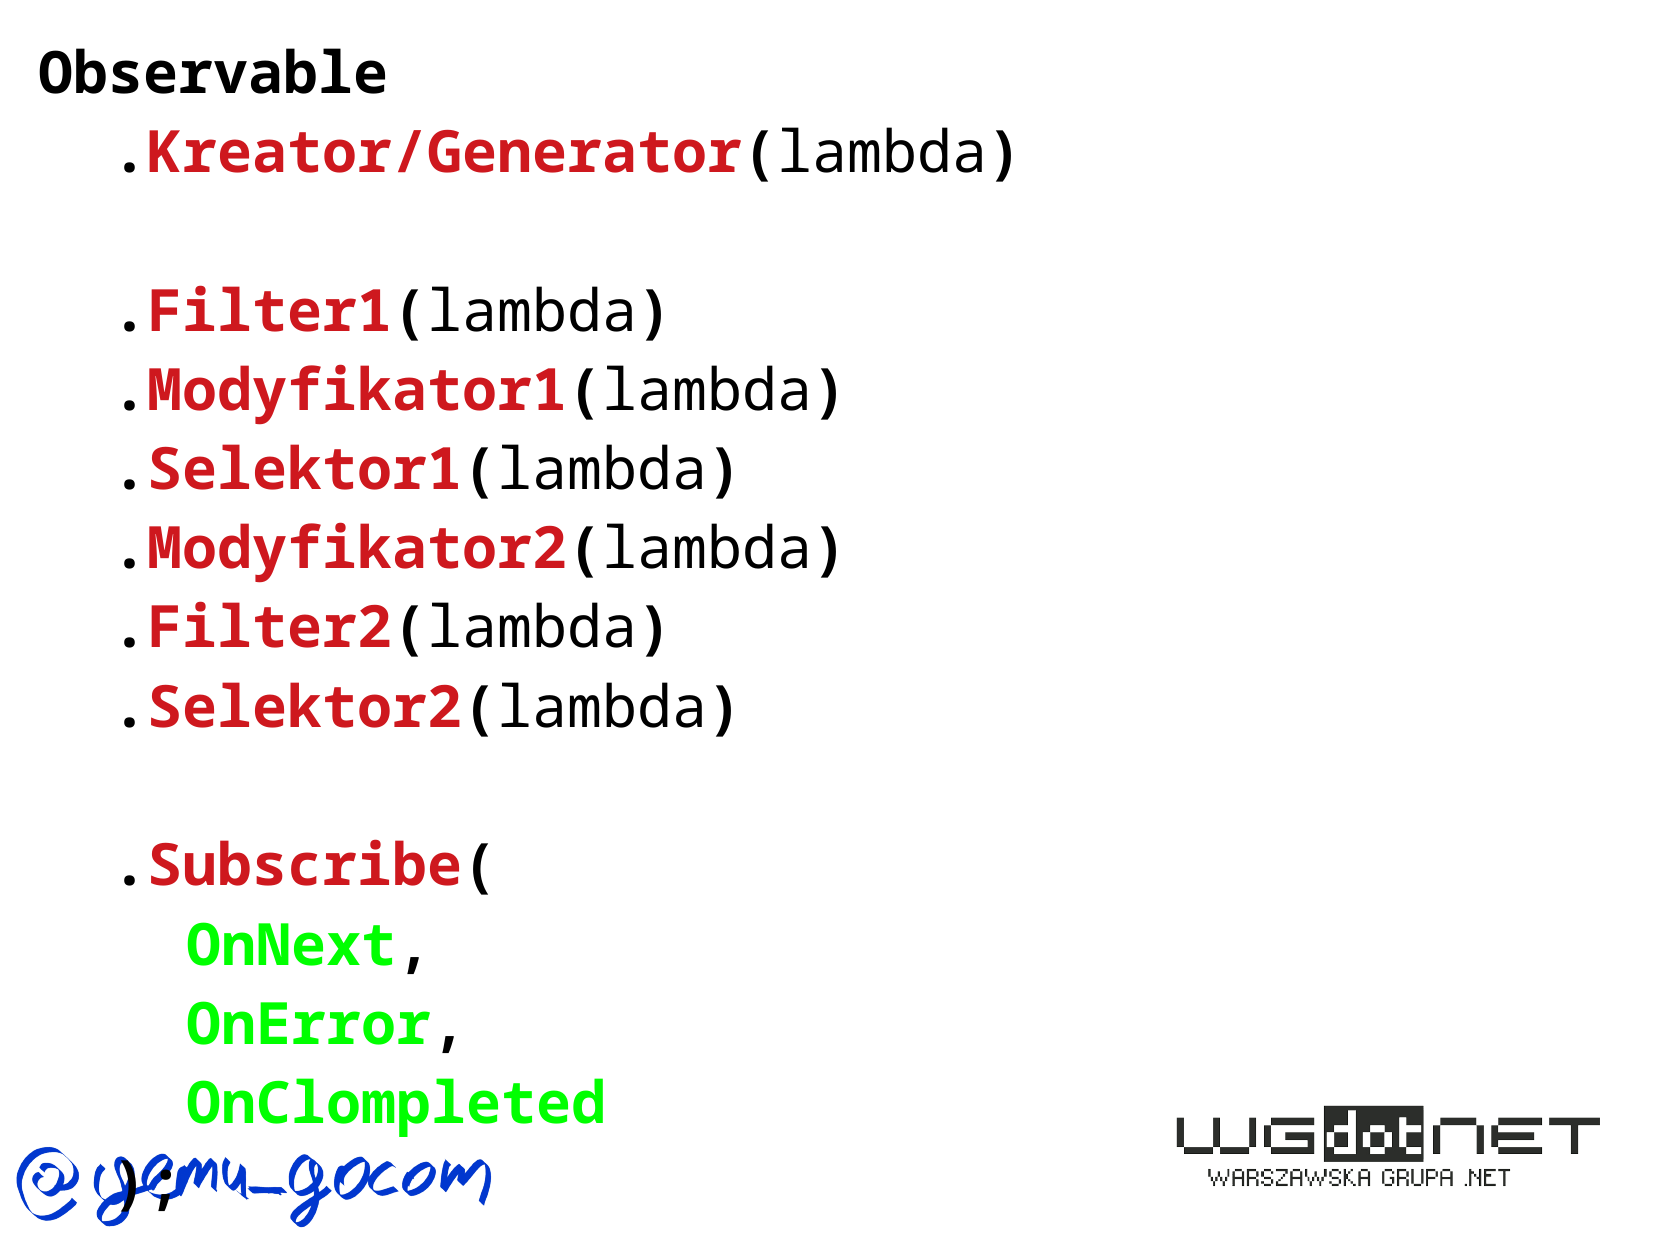

Observable
	.Kreator/Generator(lambda)
	.Filter1(lambda)
	.Modyfikator1(lambda)
	.Selektor1(lambda)
	.Modyfikator2(lambda)
	.Filter2(lambda)
	.Selektor2(lambda)
	.Subscribe(
		OnNext,
		OnError,
		OnClompleted
	);